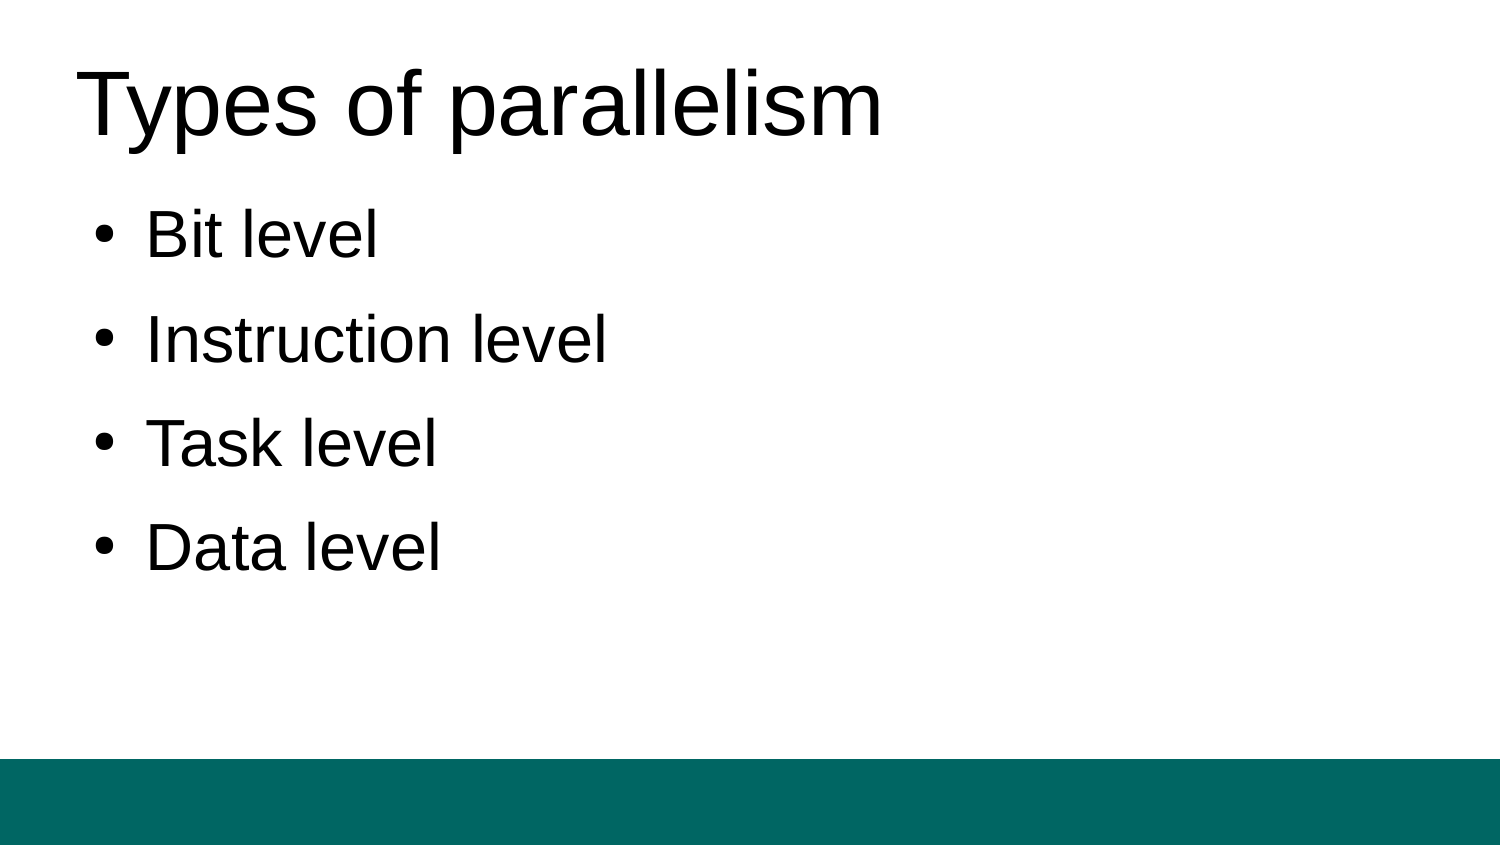

# Types of parallelism
Bit level
Instruction level
Task level
Data level